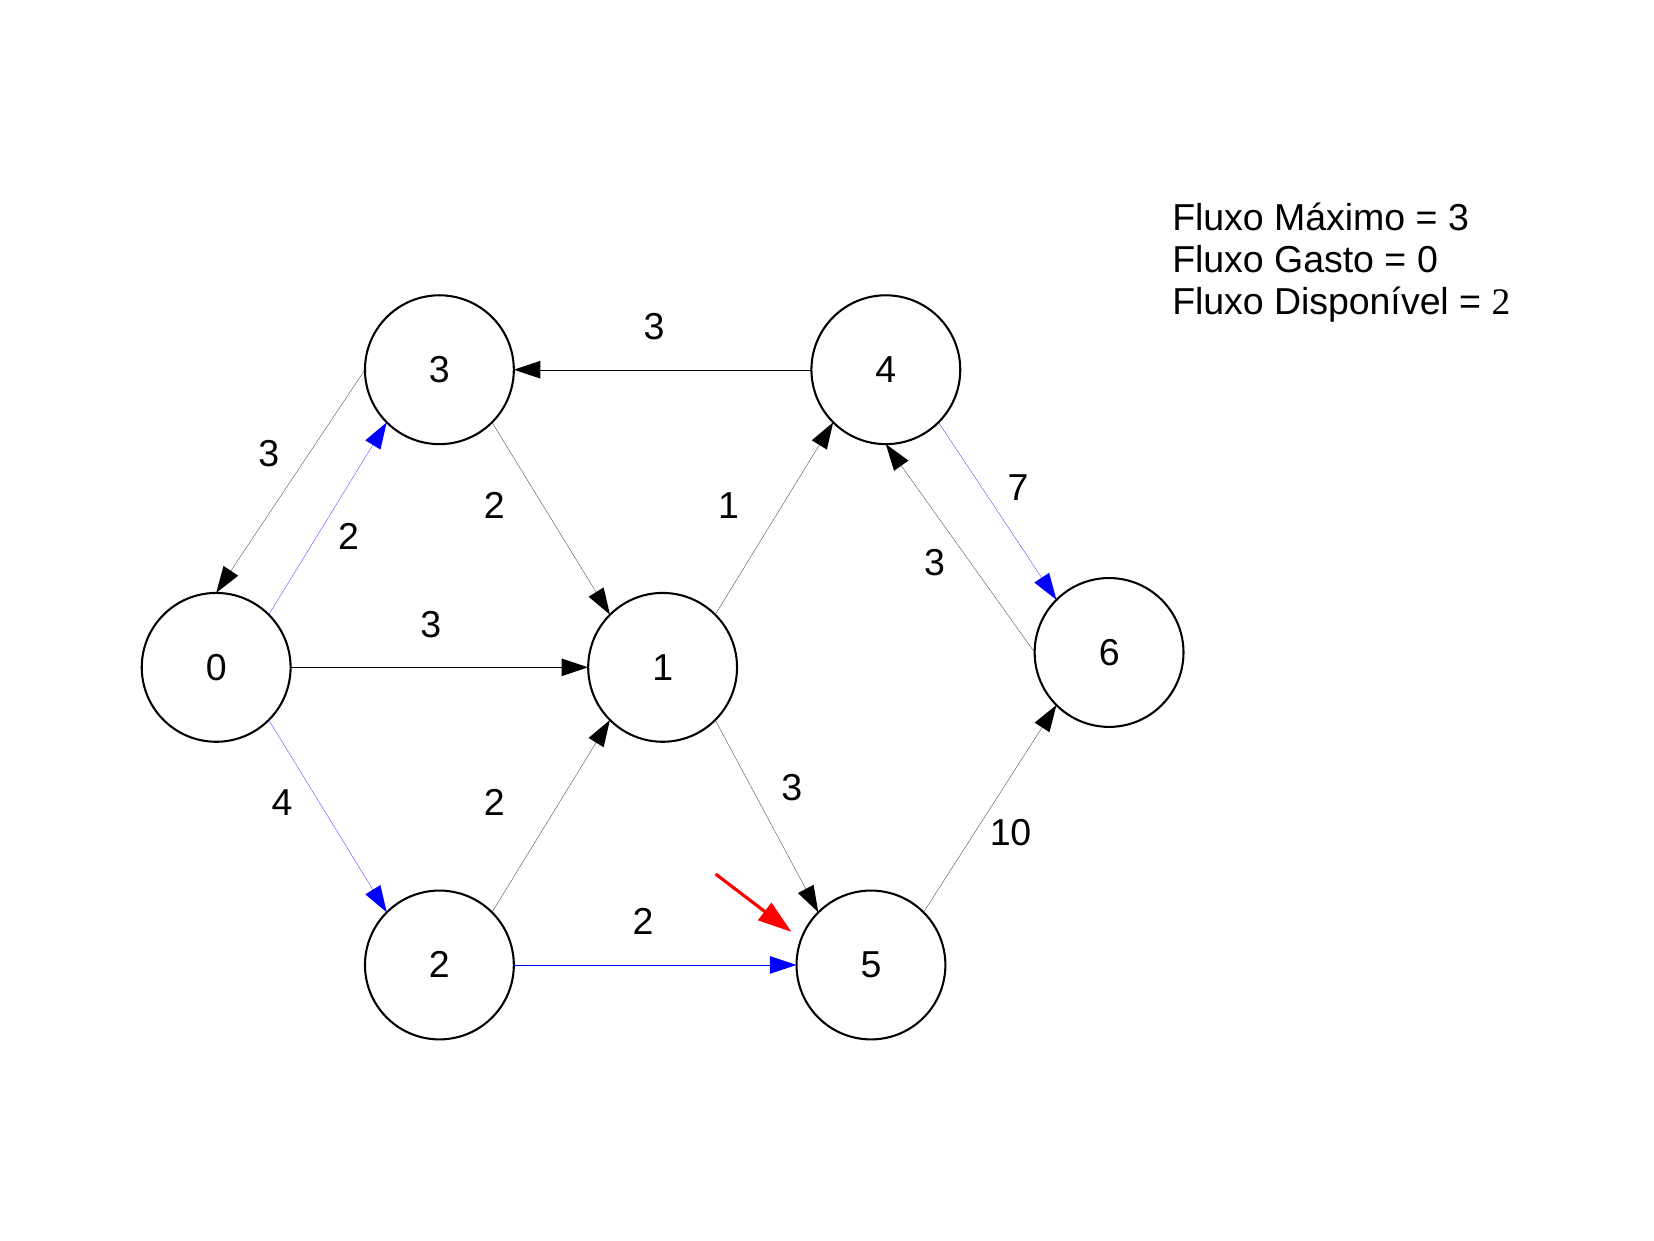

Fluxo Máximo = 3
Fluxo Gasto = 0
Fluxo Disponível = 2
3
4
3
3
7
2
1
2
3
6
0
1
3
3
4
2
10
2
5
2